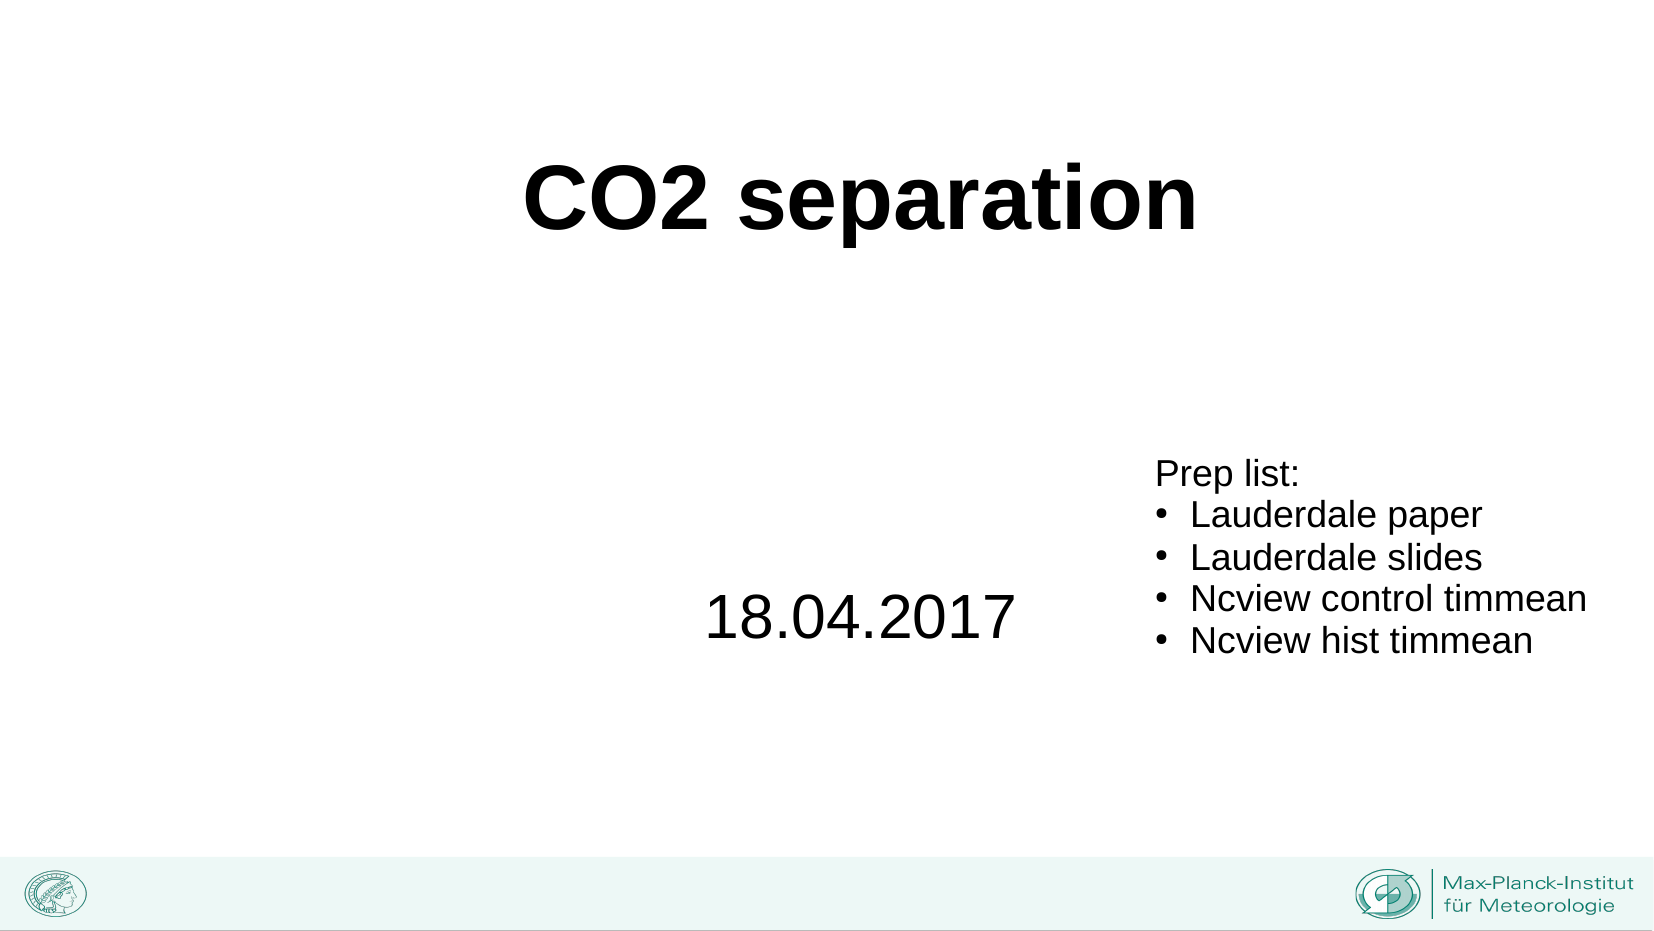

# CO2 separation
Prep list:
Lauderdale paper
Lauderdale slides
Ncview control timmean
Ncview hist timmean
18.04.2017